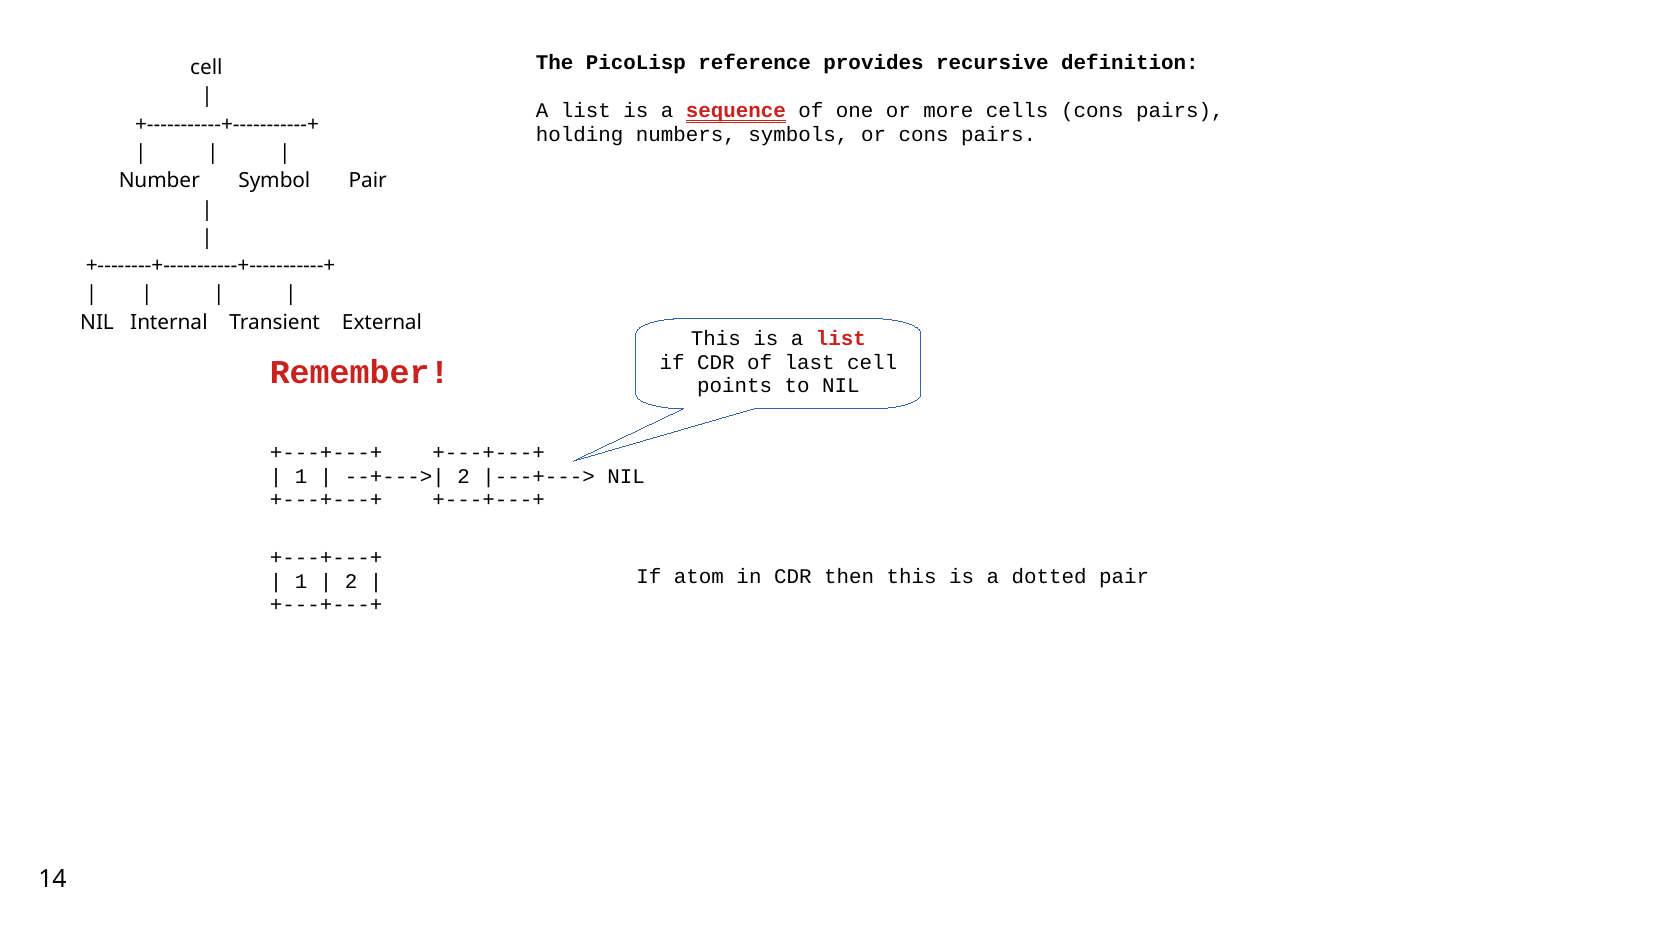

cell
 |
 +-----------+-----------+
 | | |
 Number Symbol Pair
 |
 |
 +--------+-----------+-----------+
 | | | |
 NIL Internal Transient External
The PicoLisp reference provides recursive definition:
A list is a sequence of one or more cells (cons pairs), holding numbers, symbols, or cons pairs.
This is a list
if CDR of last cell
points to NIL
Remember!
+---+---+ +---+---+
| 1 | --+--->| 2 |---+---> NIL
+---+---+ +---+---+
+---+---+
| 1 | 2 |
+---+---+
If atom in CDR then this is a dotted pair